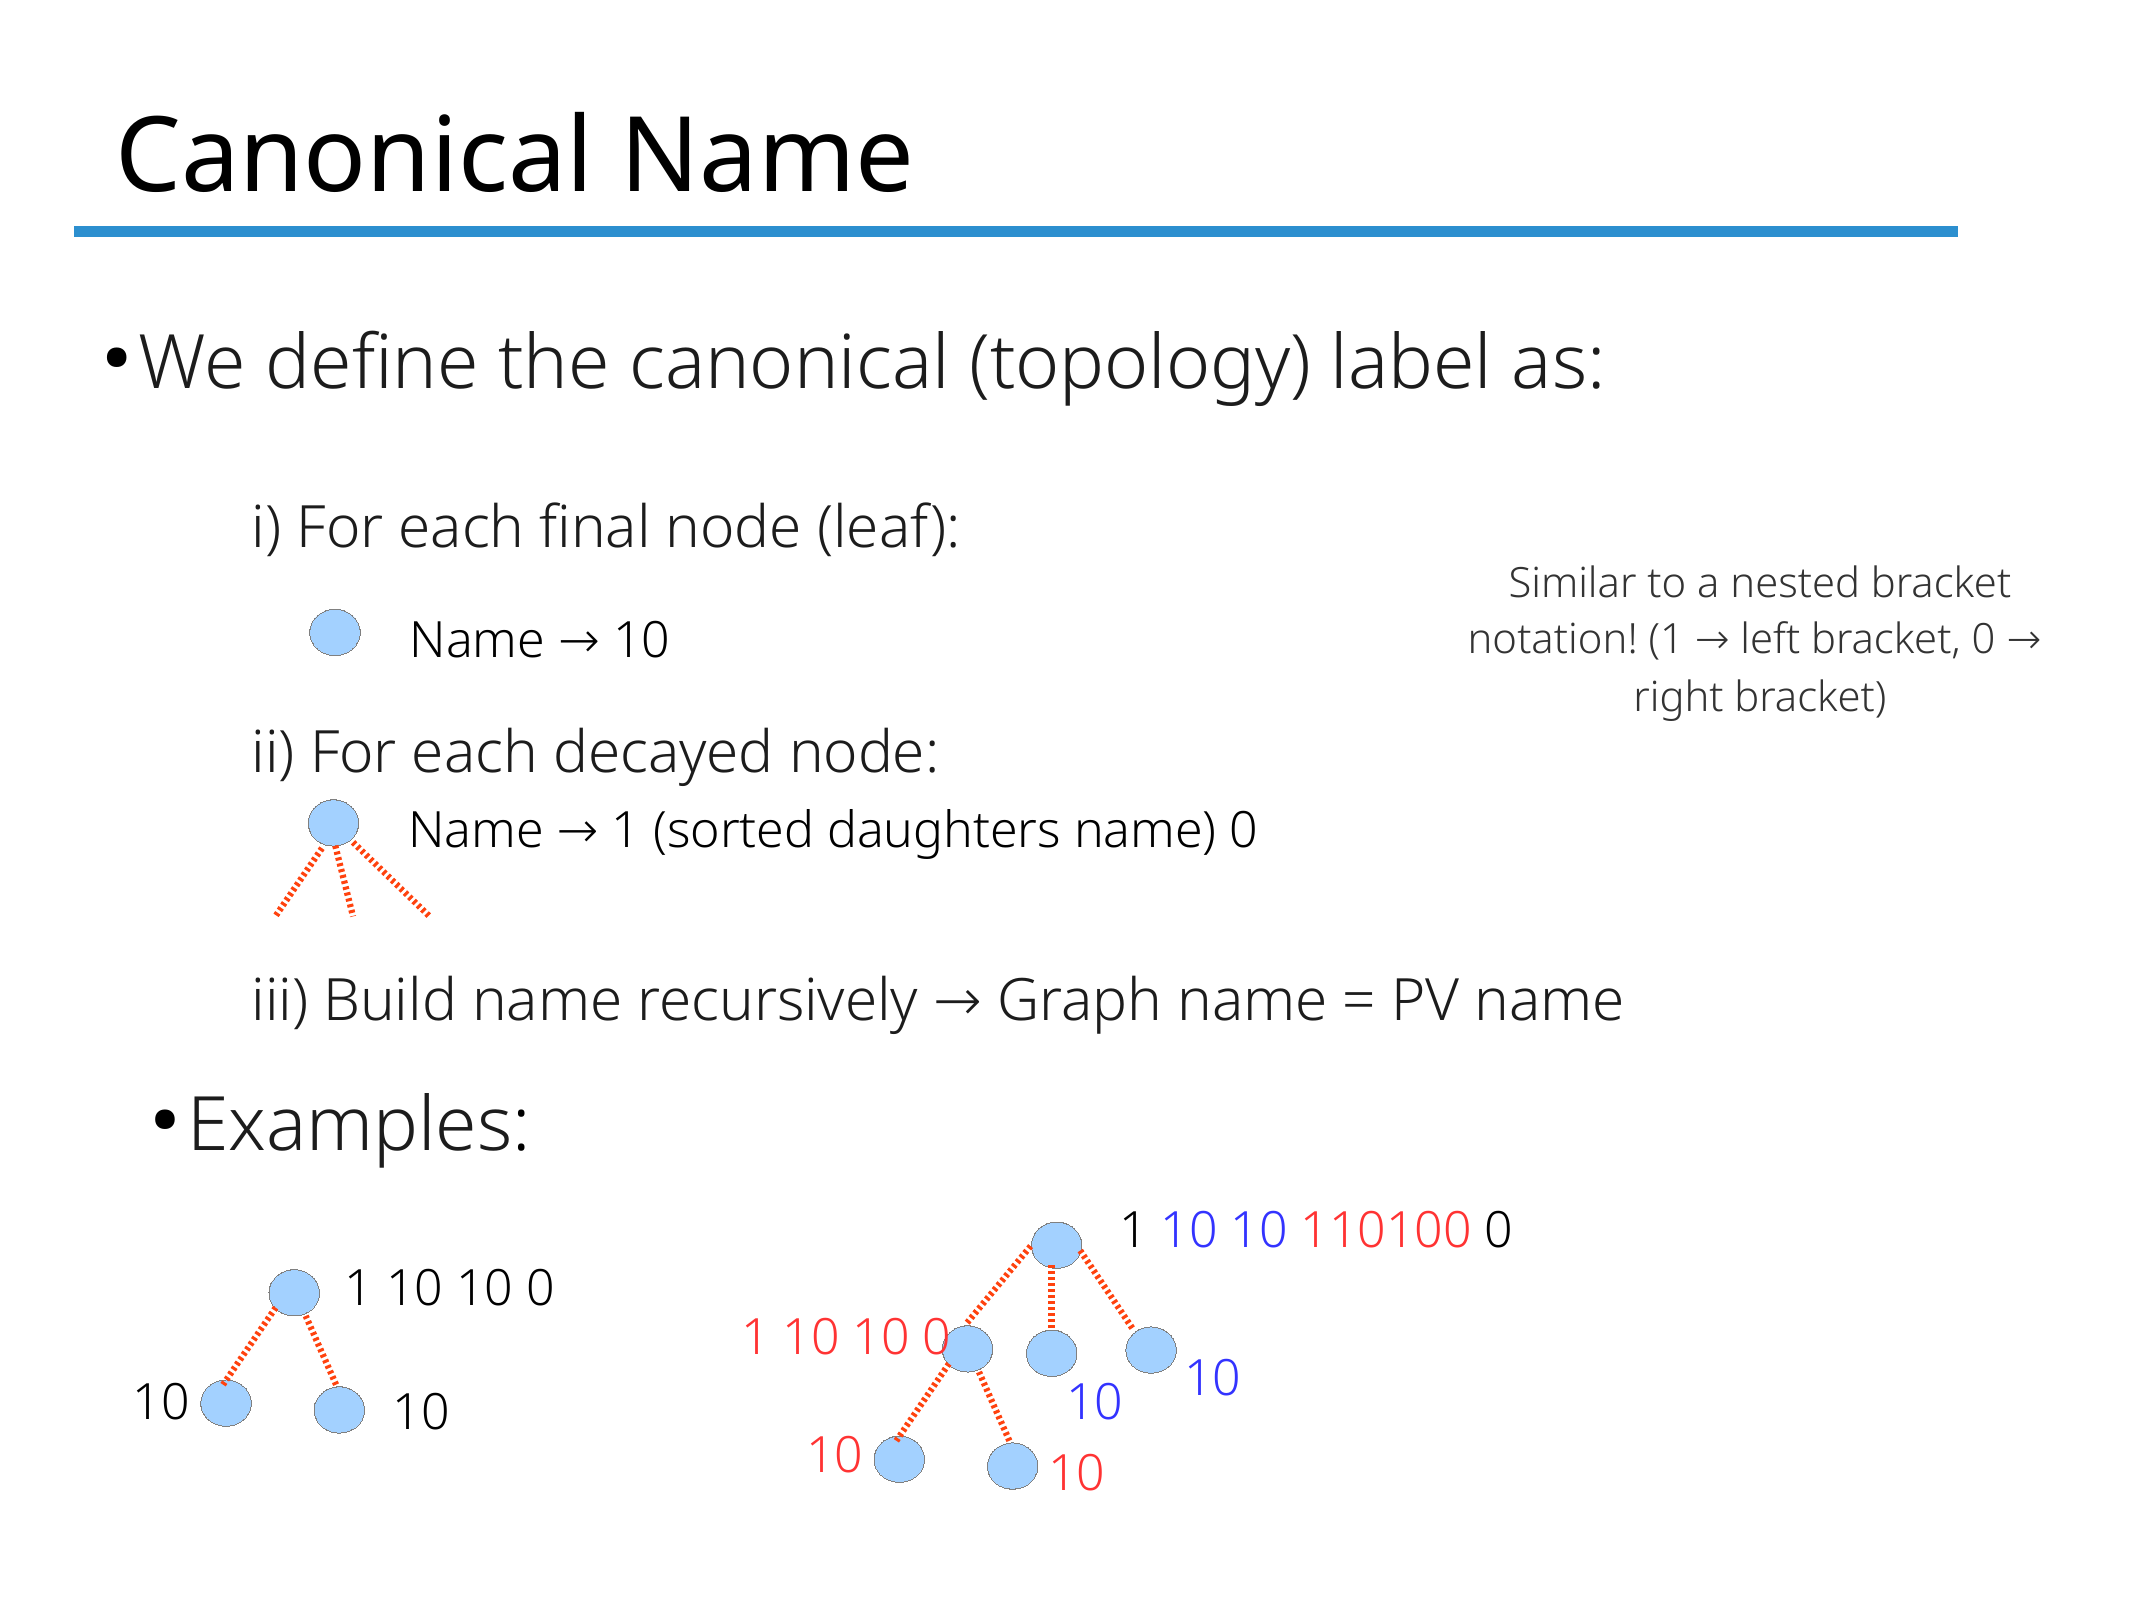

Canonical Name
We define the canonical (topology) label as:
i) For each final node (leaf):
Similar to a nested bracket notation! (1 → left bracket, 0 → right bracket)
Name → 10
ii) For each decayed node:
Name → 1 (sorted daughters name) 0
iii) Build name recursively → Graph name = PV name
Examples:
1 10 10 110100 0
1 10 10 0
1 10 10 0
10
10
10
10
10
10